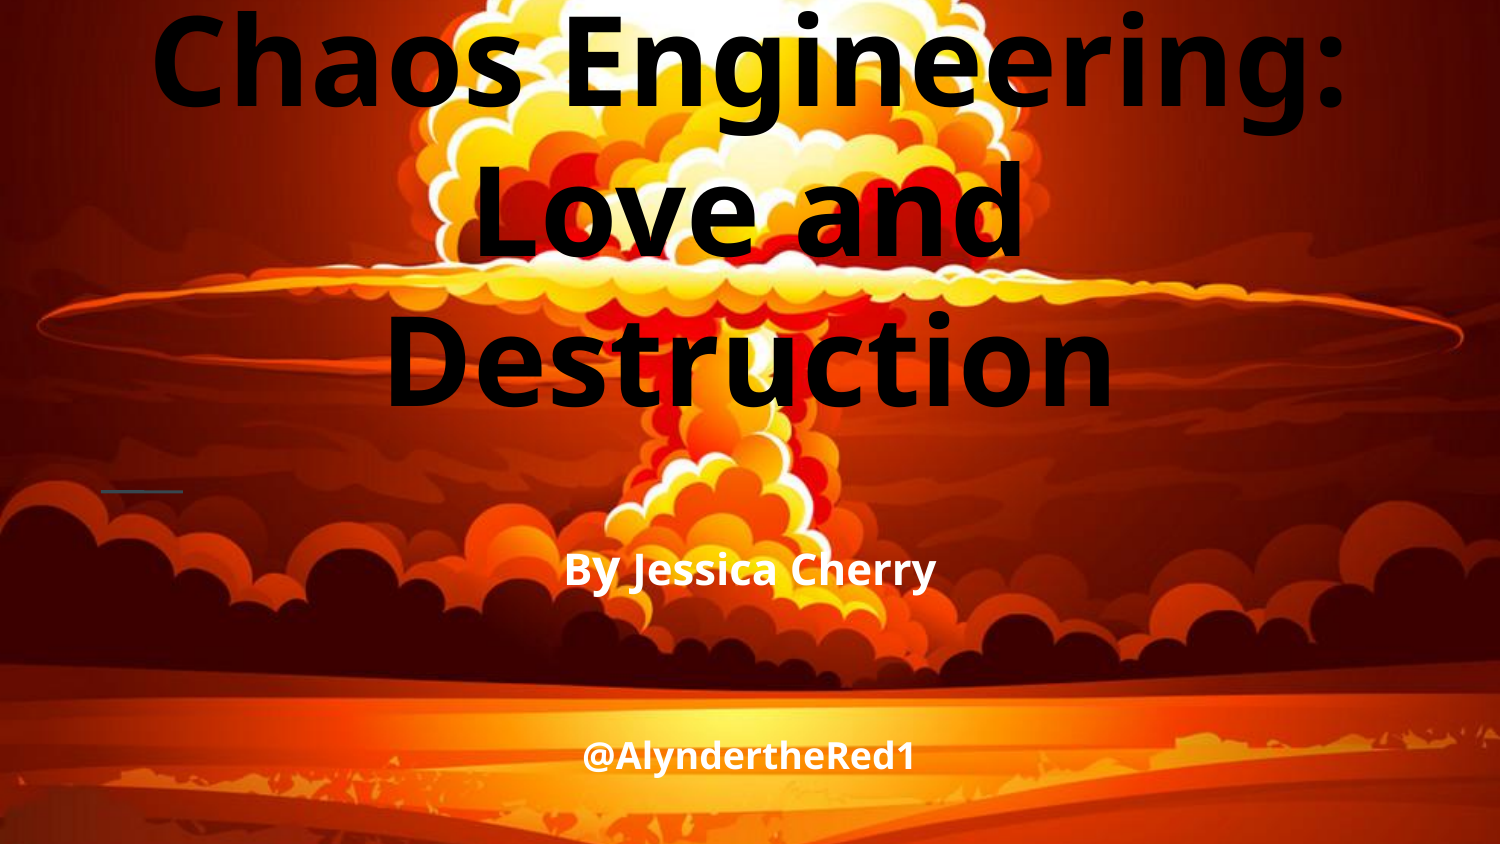

# Chaos Engineering: Love and Destruction
By Jessica Cherry
@AlyndertheRed1